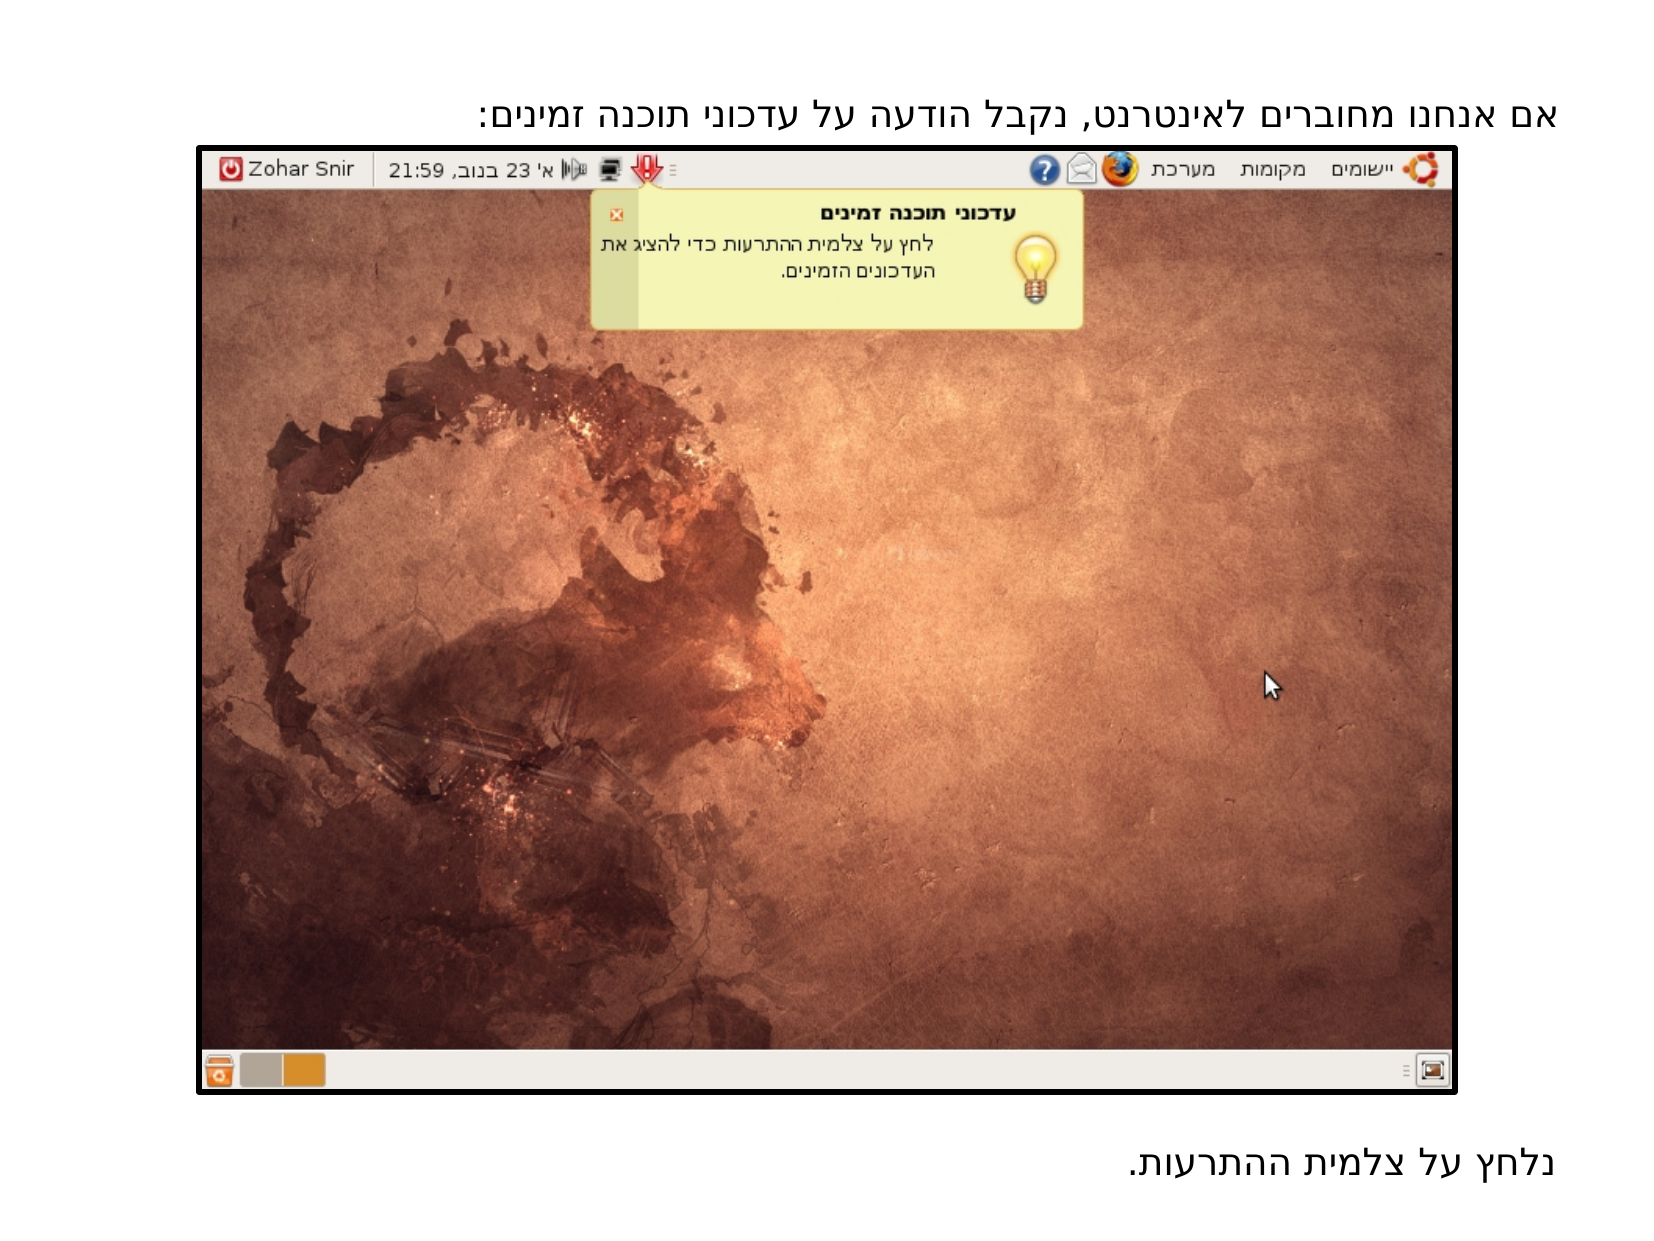

אם אנחנו מחוברים לאינטרנט, נקבל הודעה על עדכוני תוכנה זמינים:
נלחץ על צלמית ההתרעות.